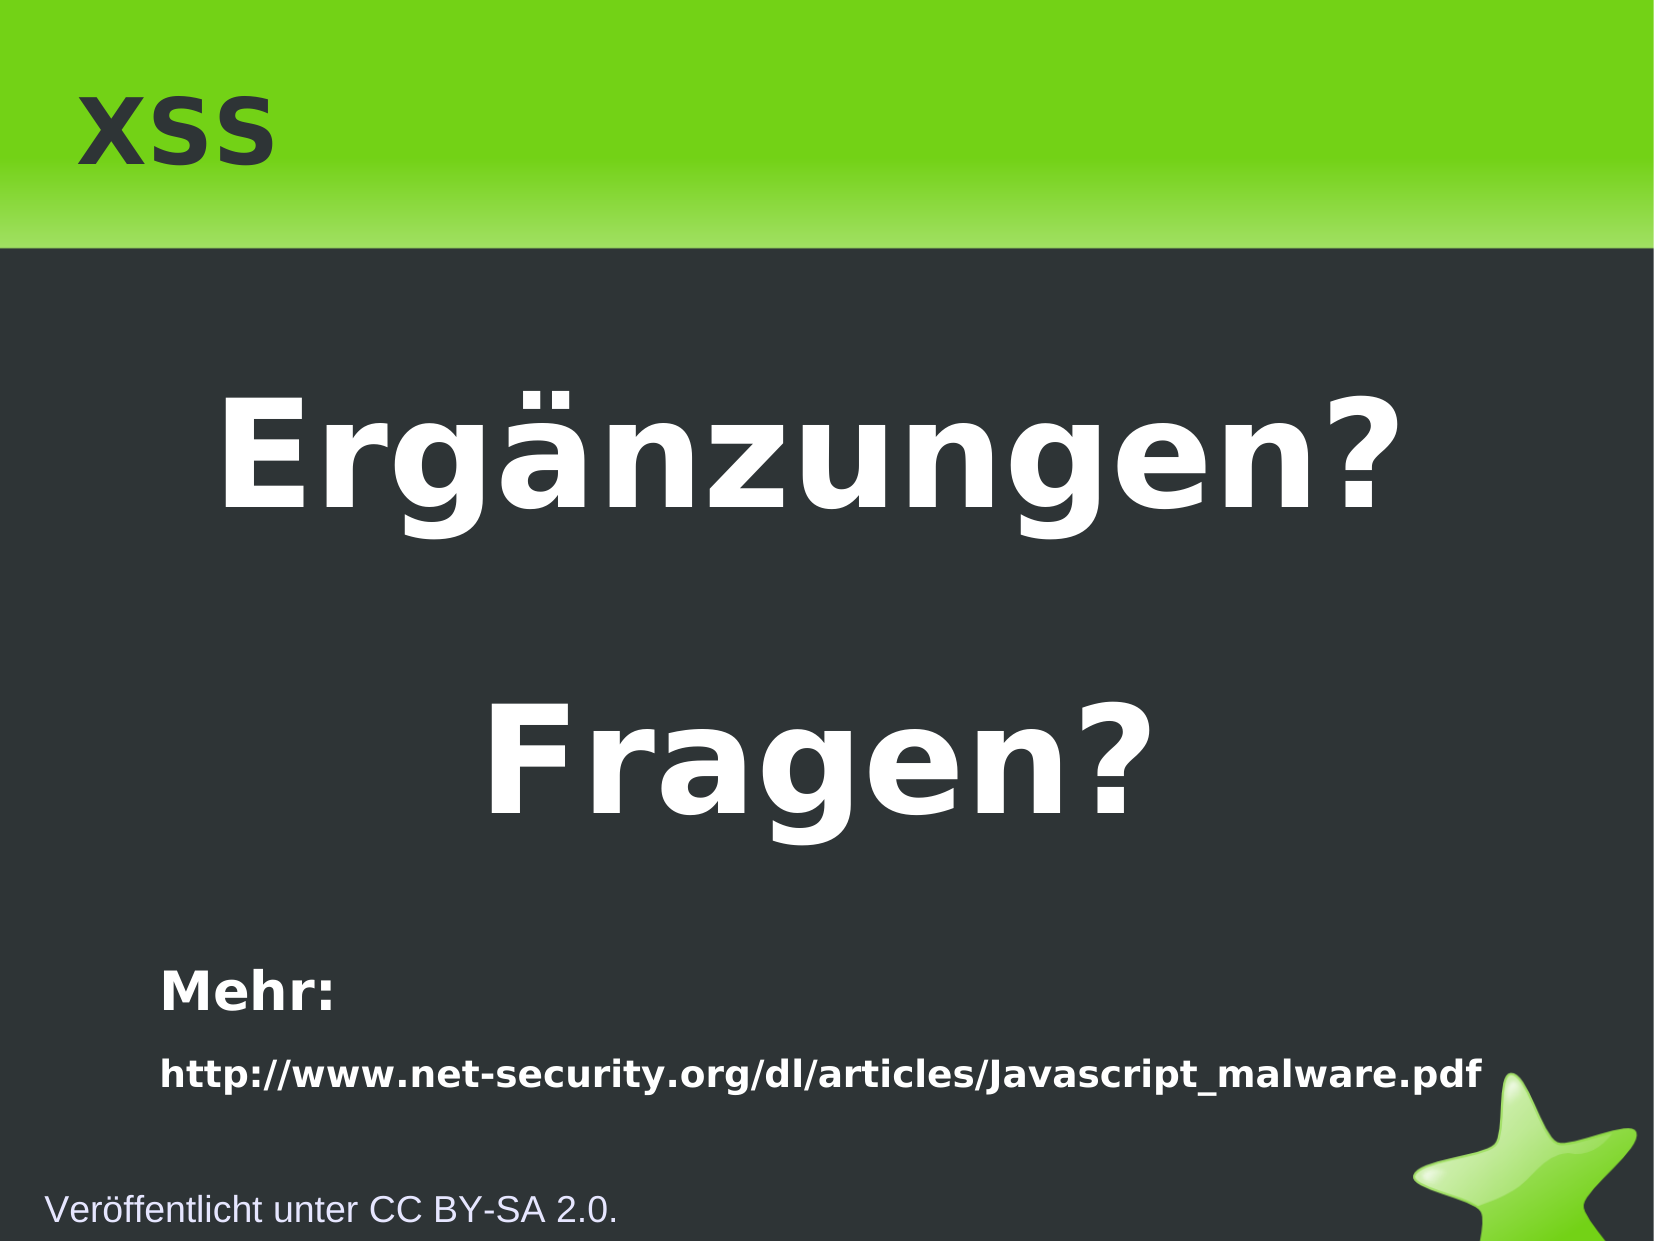

# XSS
 Ergänzungen?
Fragen?
Mehr:
http://www.net-security.org/dl/articles/Javascript_malware.pdf
Veröffentlicht unter CC BY-SA 2.0.